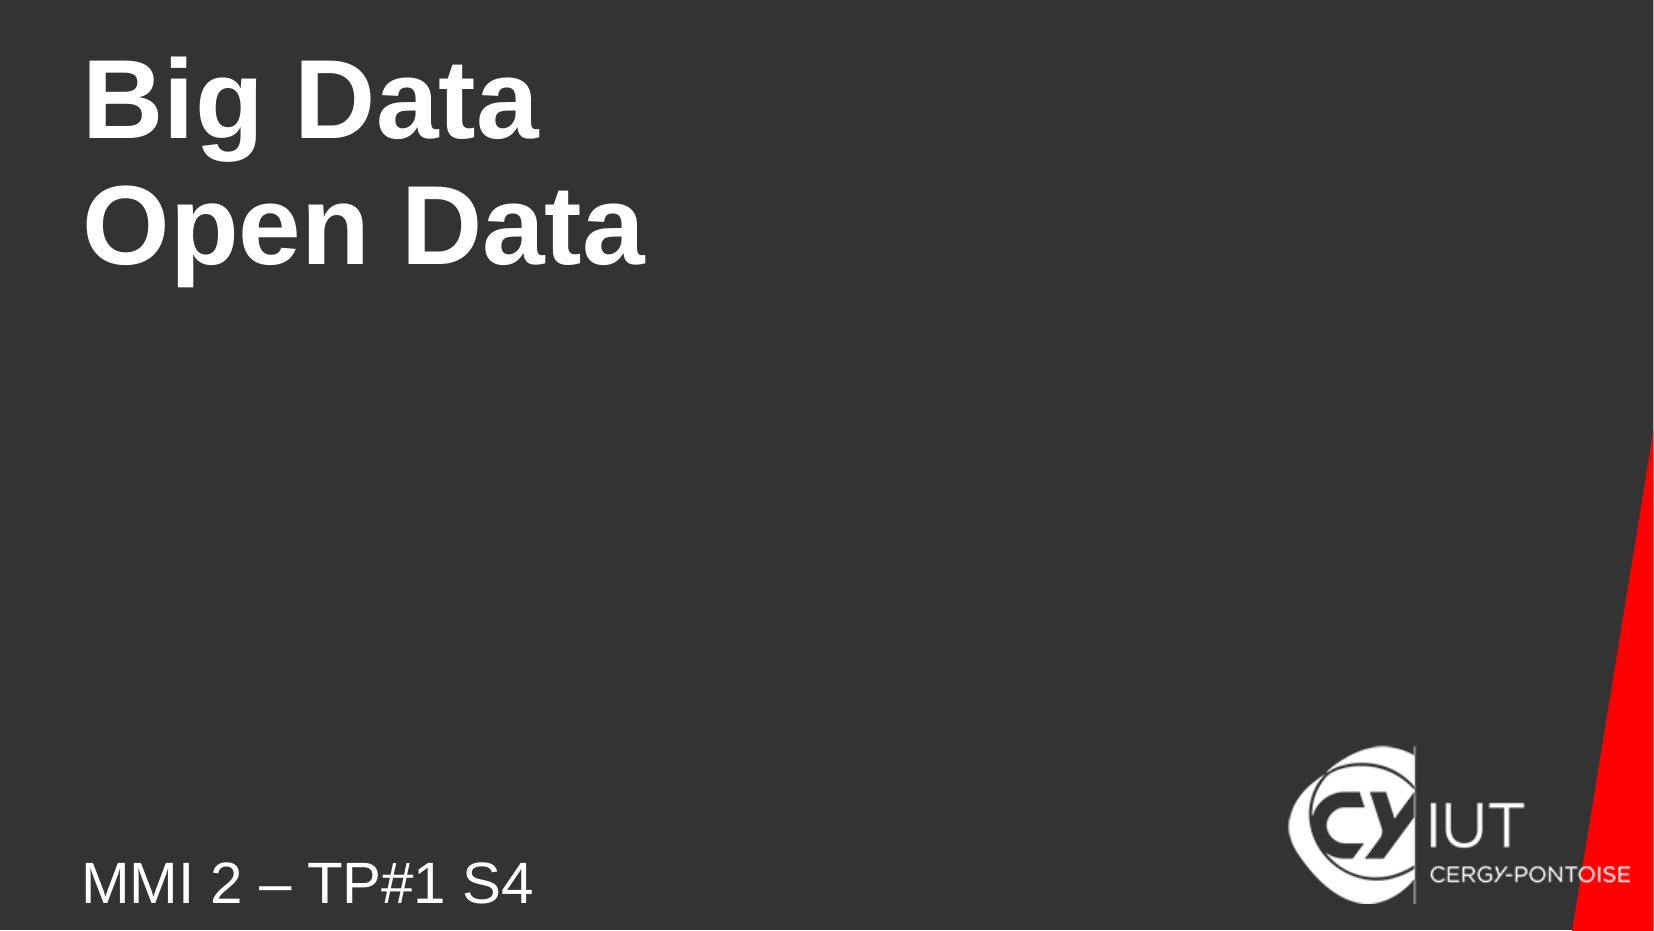

# Big Data Open Data
MMI 2 – TP#1 S4